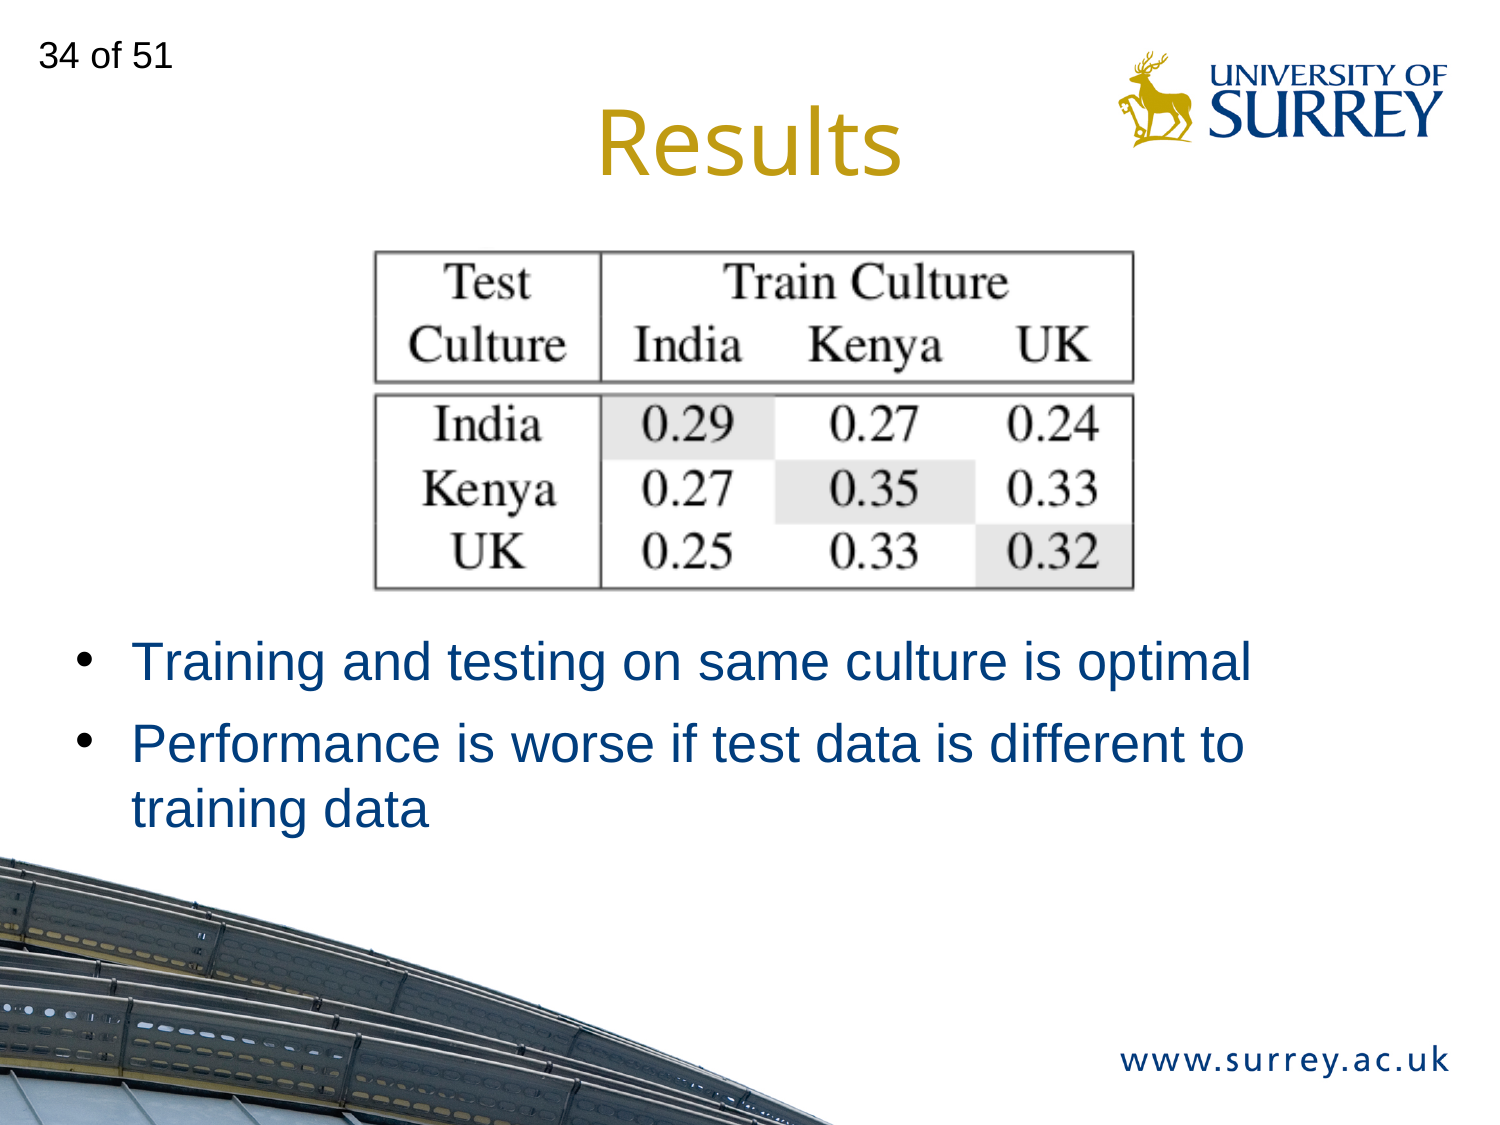

# Results
Training and testing on same culture is optimal
Performance is worse if test data is different to training data